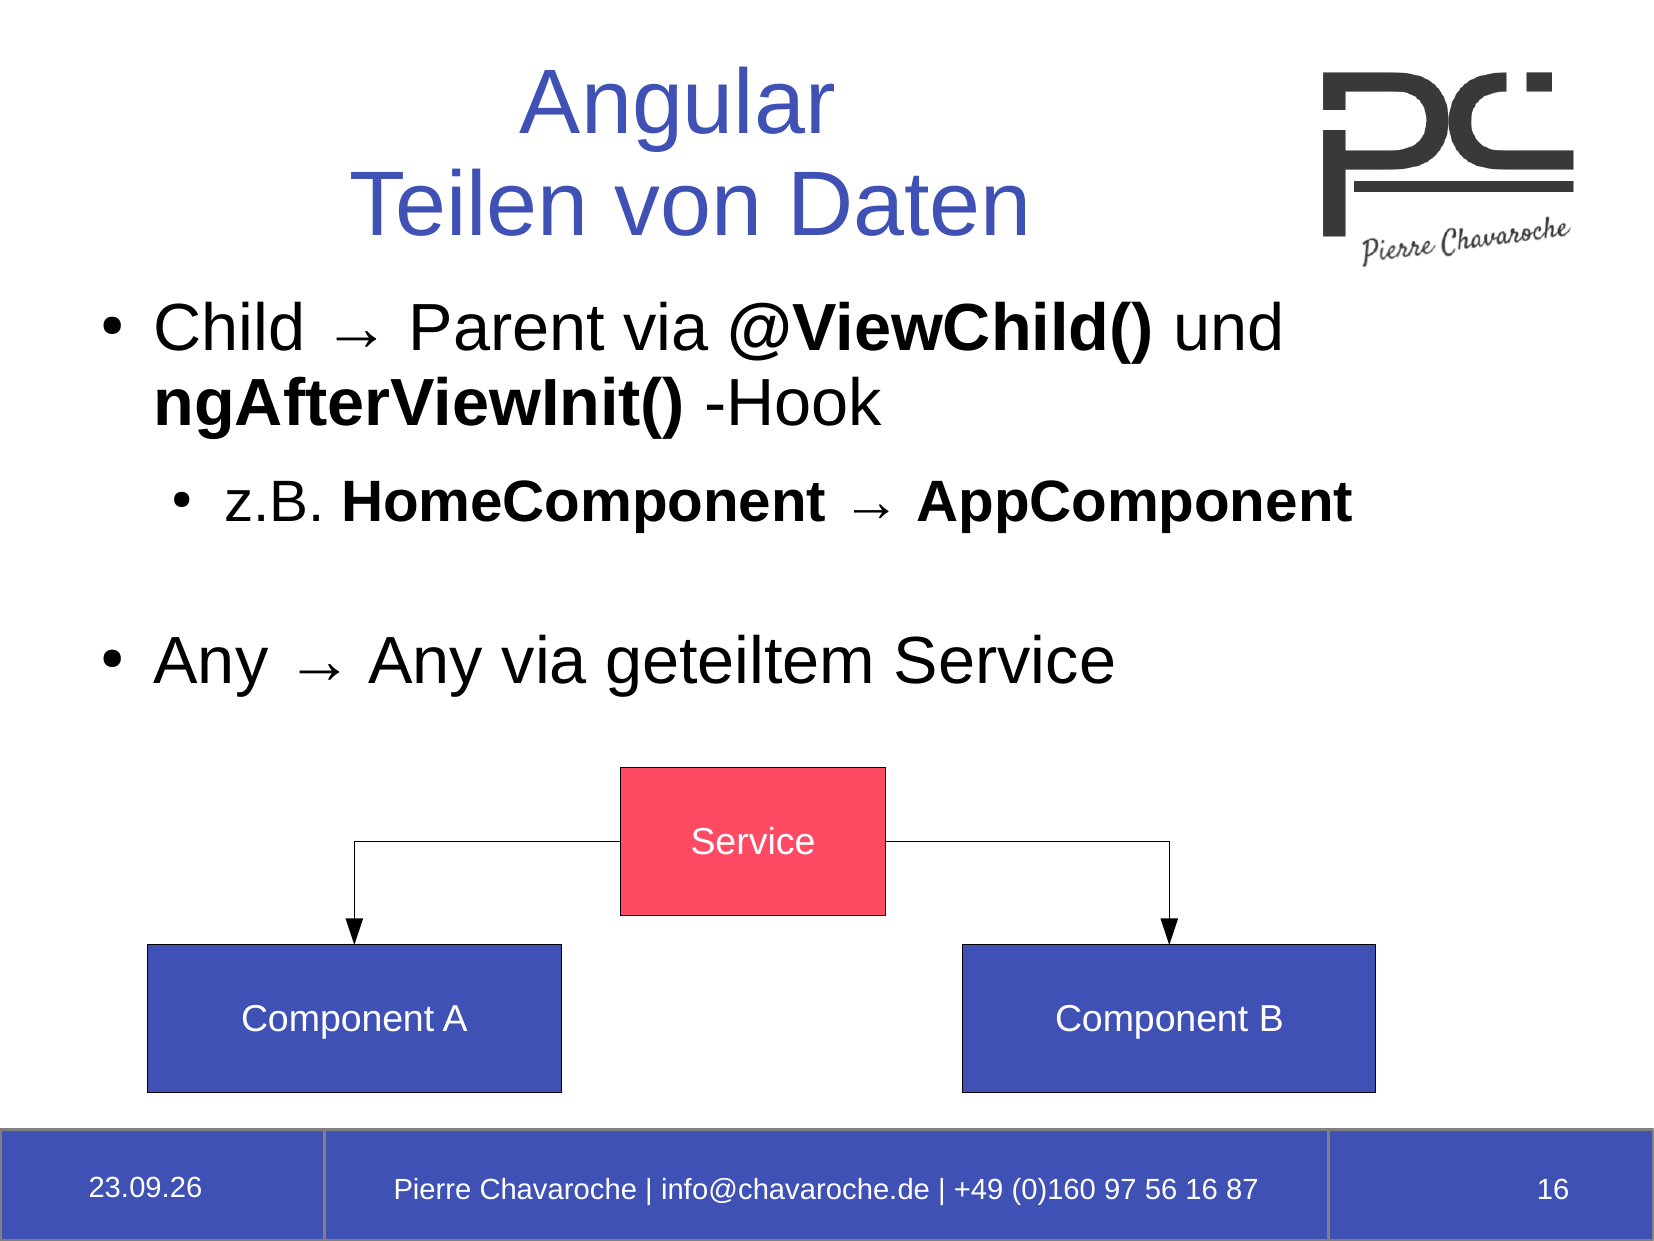

# Angular Teilen von Daten
Child → Parent via @ViewChild() und ngAfterViewInit() -Hook
z.B. HomeComponent → AppComponent
Any → Any via geteiltem Service
Service
Service
Component A
Component B
Pierre Chavaroche | info@chavaroche.de | +49 (0)160 97 56 16 87
16